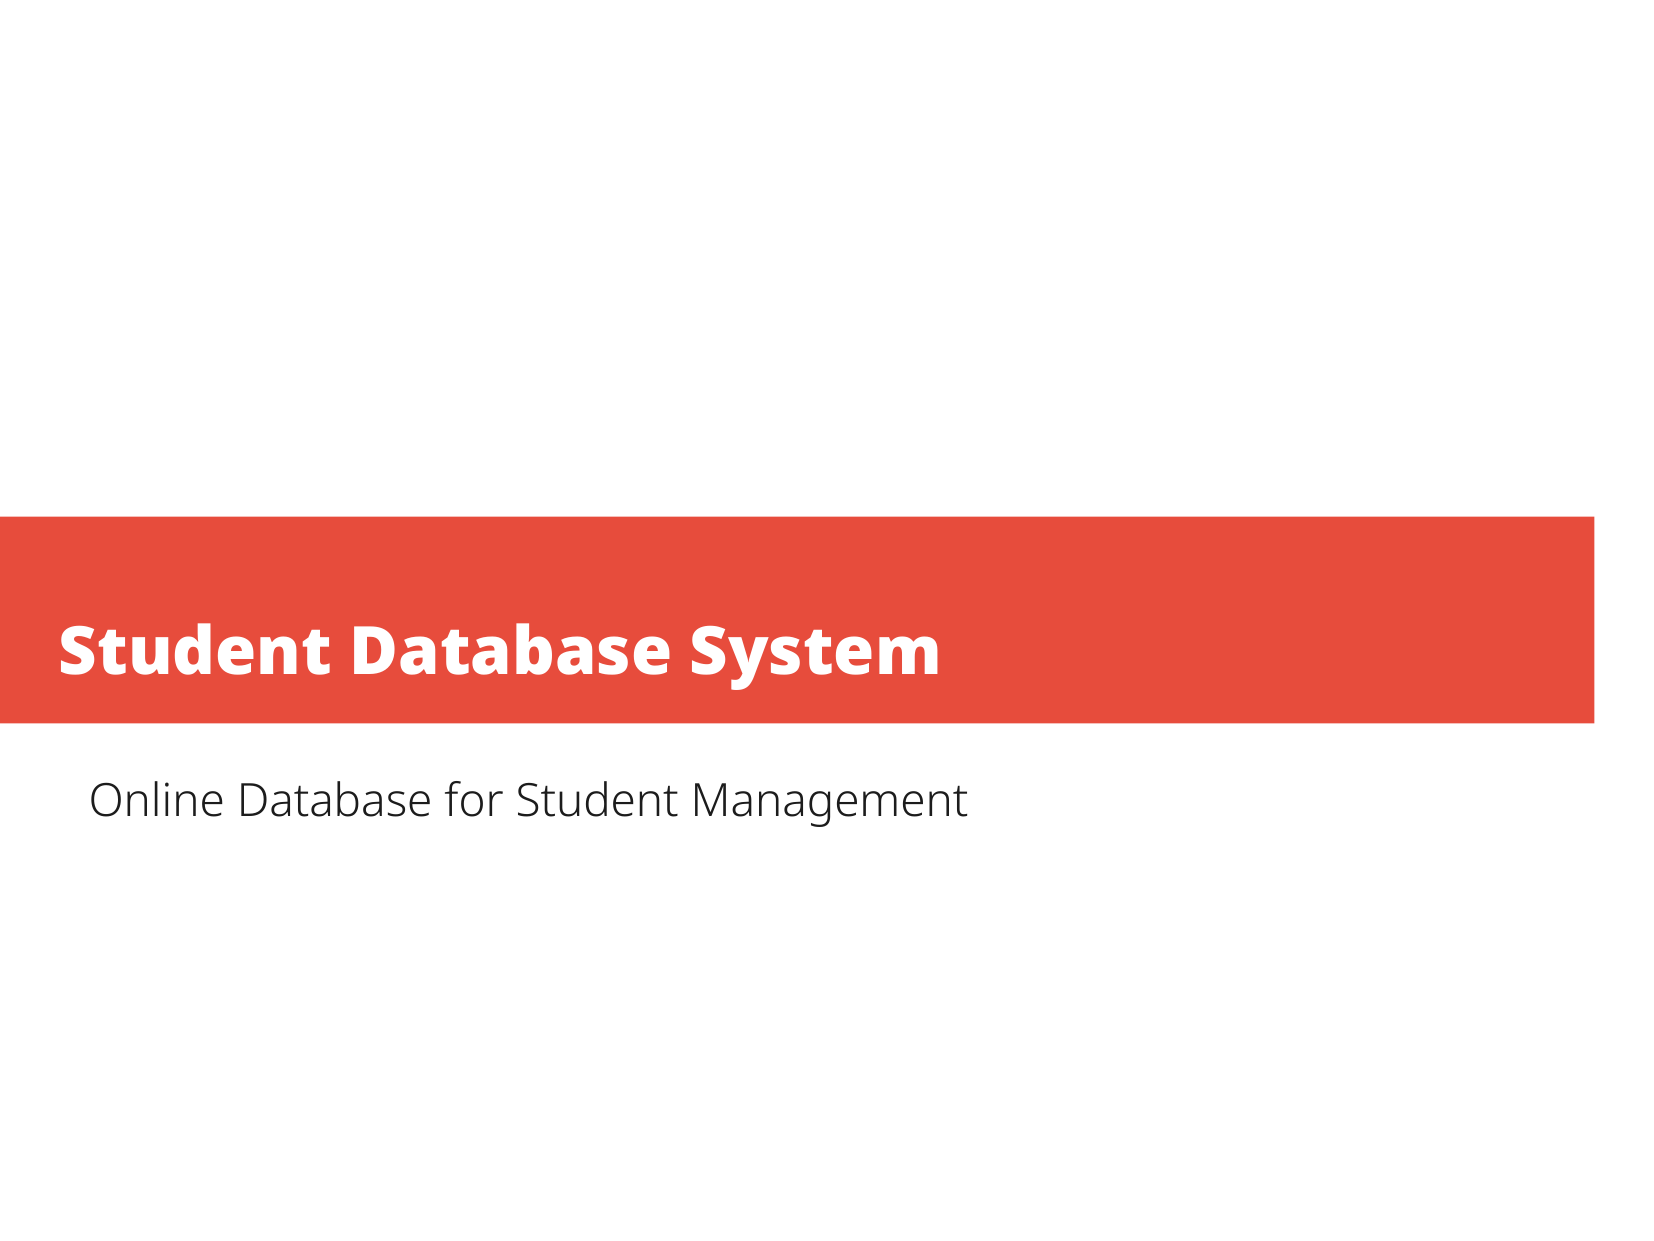

# Student Database System
Online Database for Student Management